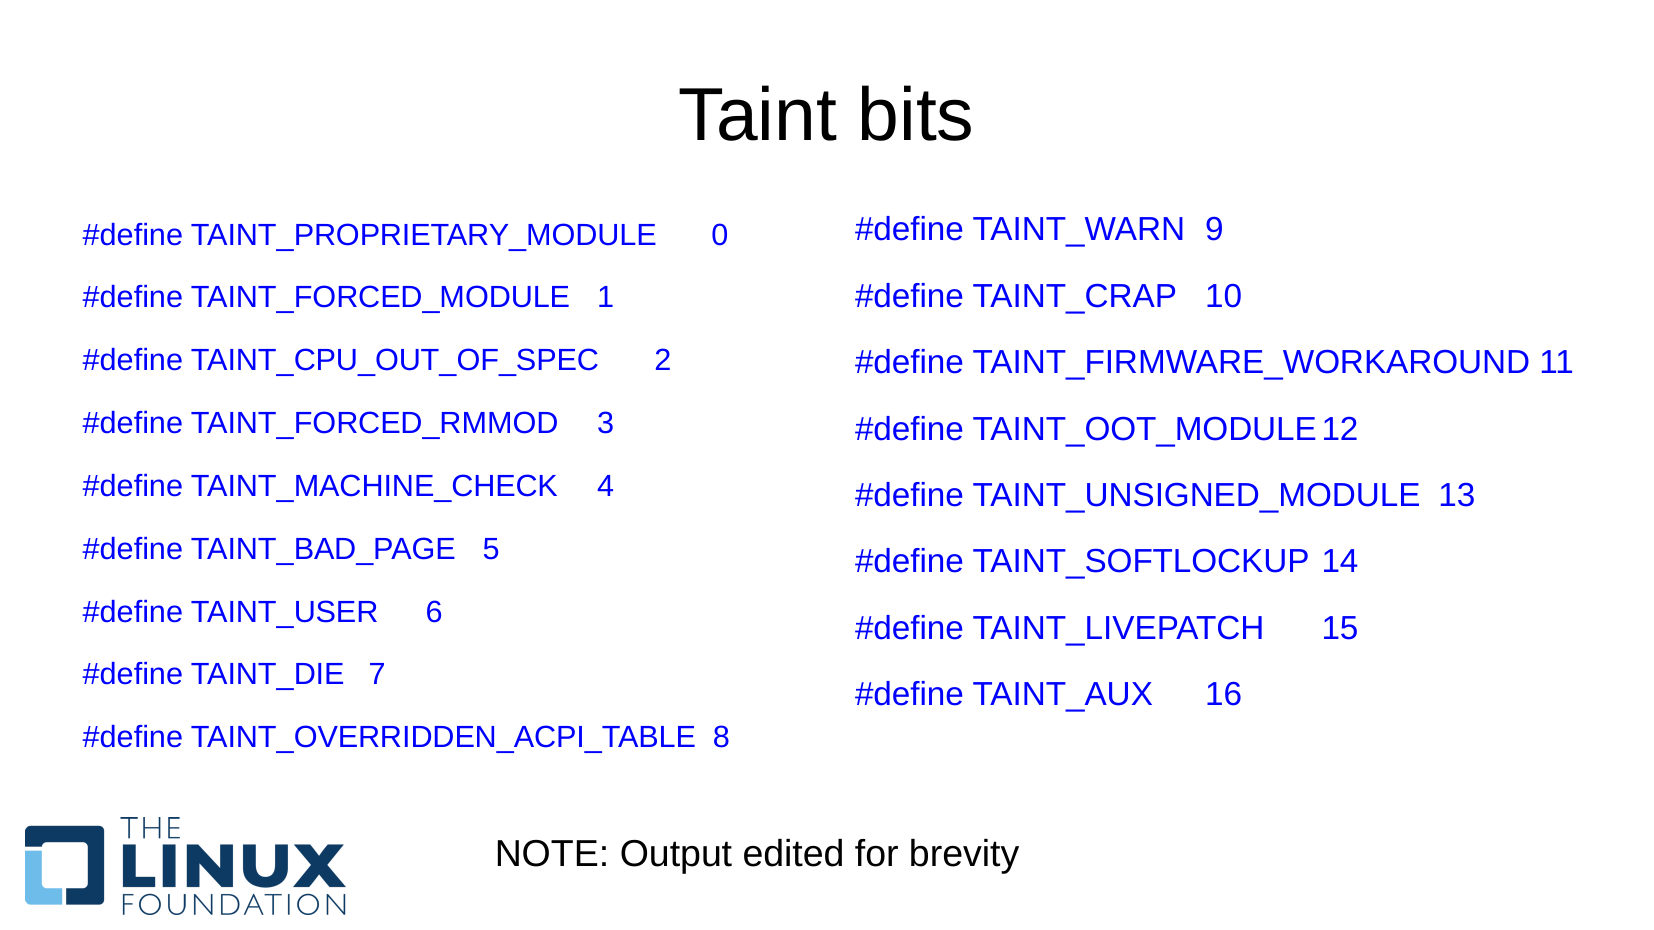

# Taint bits
#define TAINT_WARN	9
#define TAINT_CRAP	10
#define TAINT_FIRMWARE_WORKAROUND 11
#define TAINT_OOT_MODULE	12
#define TAINT_UNSIGNED_MODULE	13
#define TAINT_SOFTLOCKUP	14
#define TAINT_LIVEPATCH	15
#define TAINT_AUX	16
#define TAINT_PROPRIETARY_MODULE	0
#define TAINT_FORCED_MODULE	1
#define TAINT_CPU_OUT_OF_SPEC	2
#define TAINT_FORCED_RMMOD	3
#define TAINT_MACHINE_CHECK	4
#define TAINT_BAD_PAGE	5
#define TAINT_USER	6
#define TAINT_DIE	7
#define TAINT_OVERRIDDEN_ACPI_TABLE 8
NOTE: Output edited for brevity